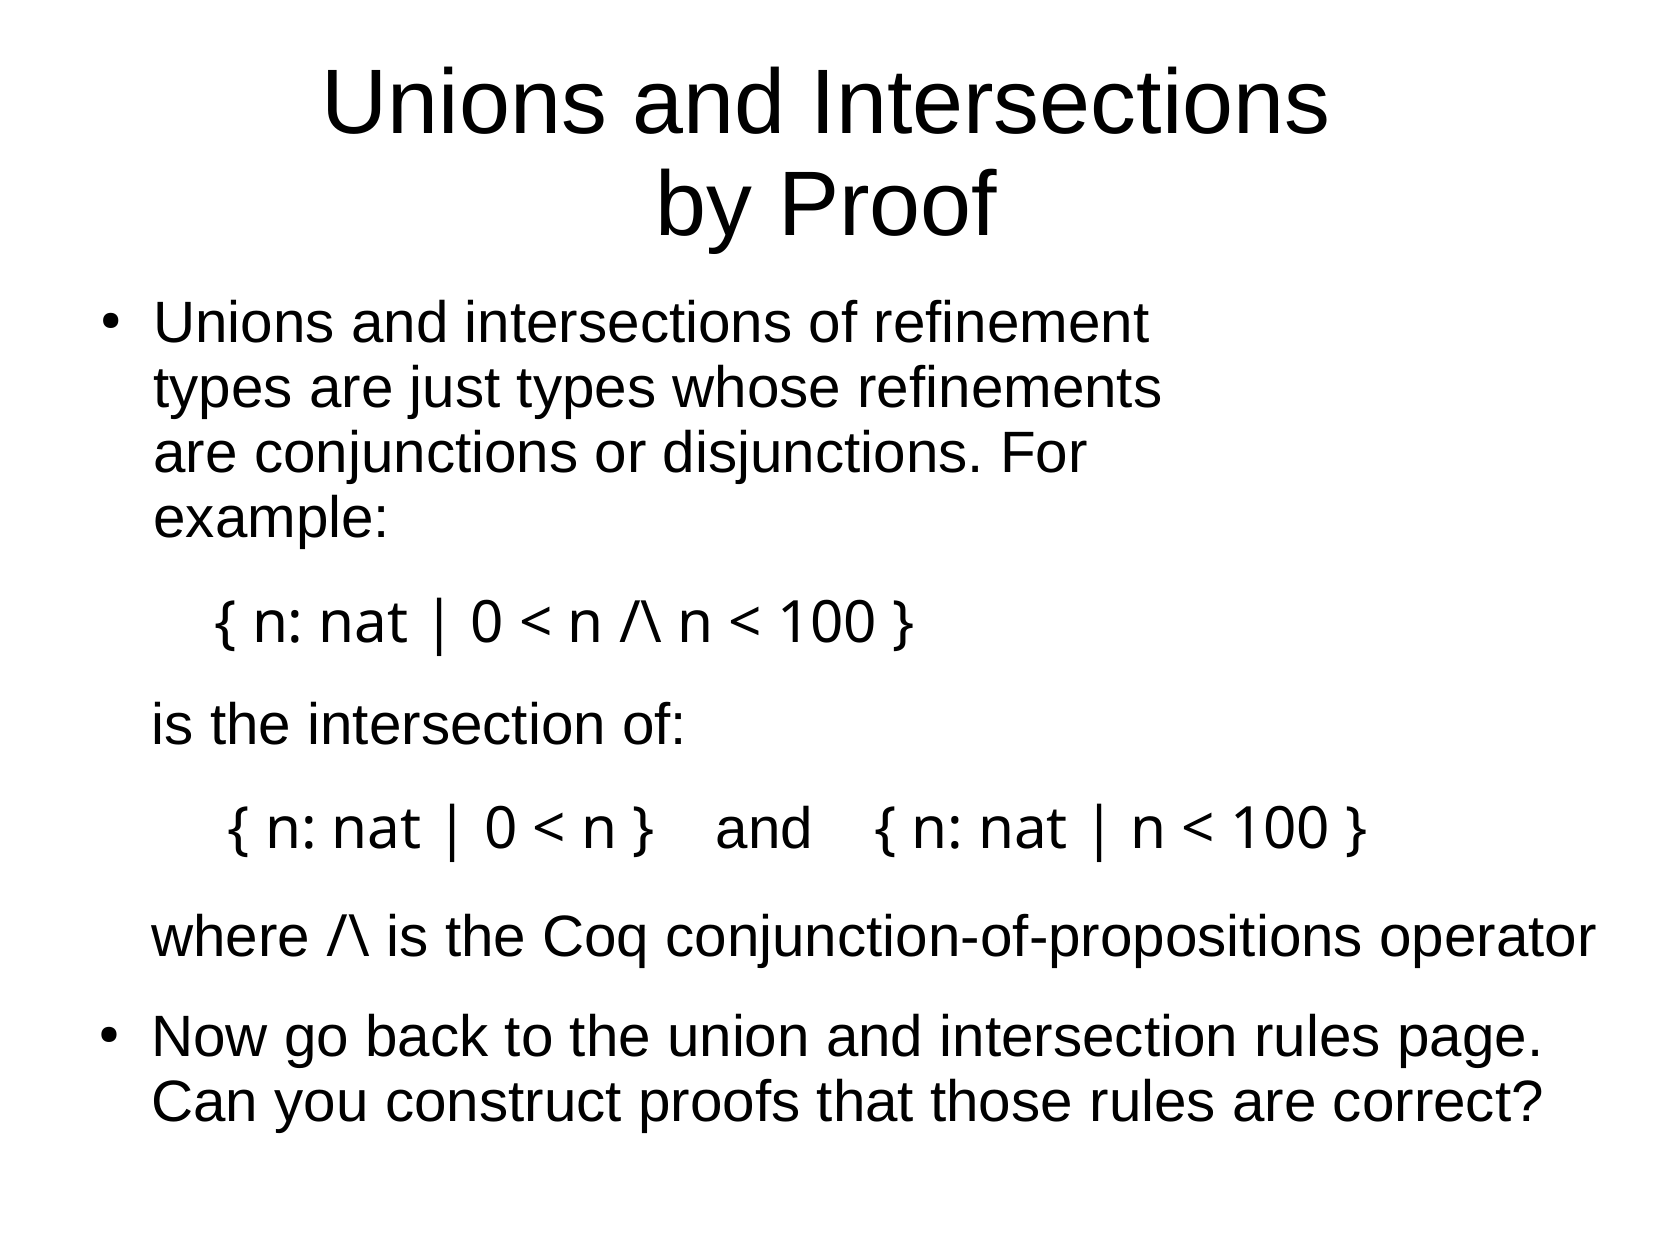

# Unions and Intersections by Proof
Unions and intersections of refinement types are just types whose refinements are conjunctions or disjunctions. For example:
 { n: nat | 0 < n /\ n < 100 }
is the intersection of:
 { n: nat | 0 < n } and { n: nat | n < 100 }
where /\ is the Coq conjunction-of-propositions operator
Now go back to the union and intersection rules page. Can you construct proofs that those rules are correct?